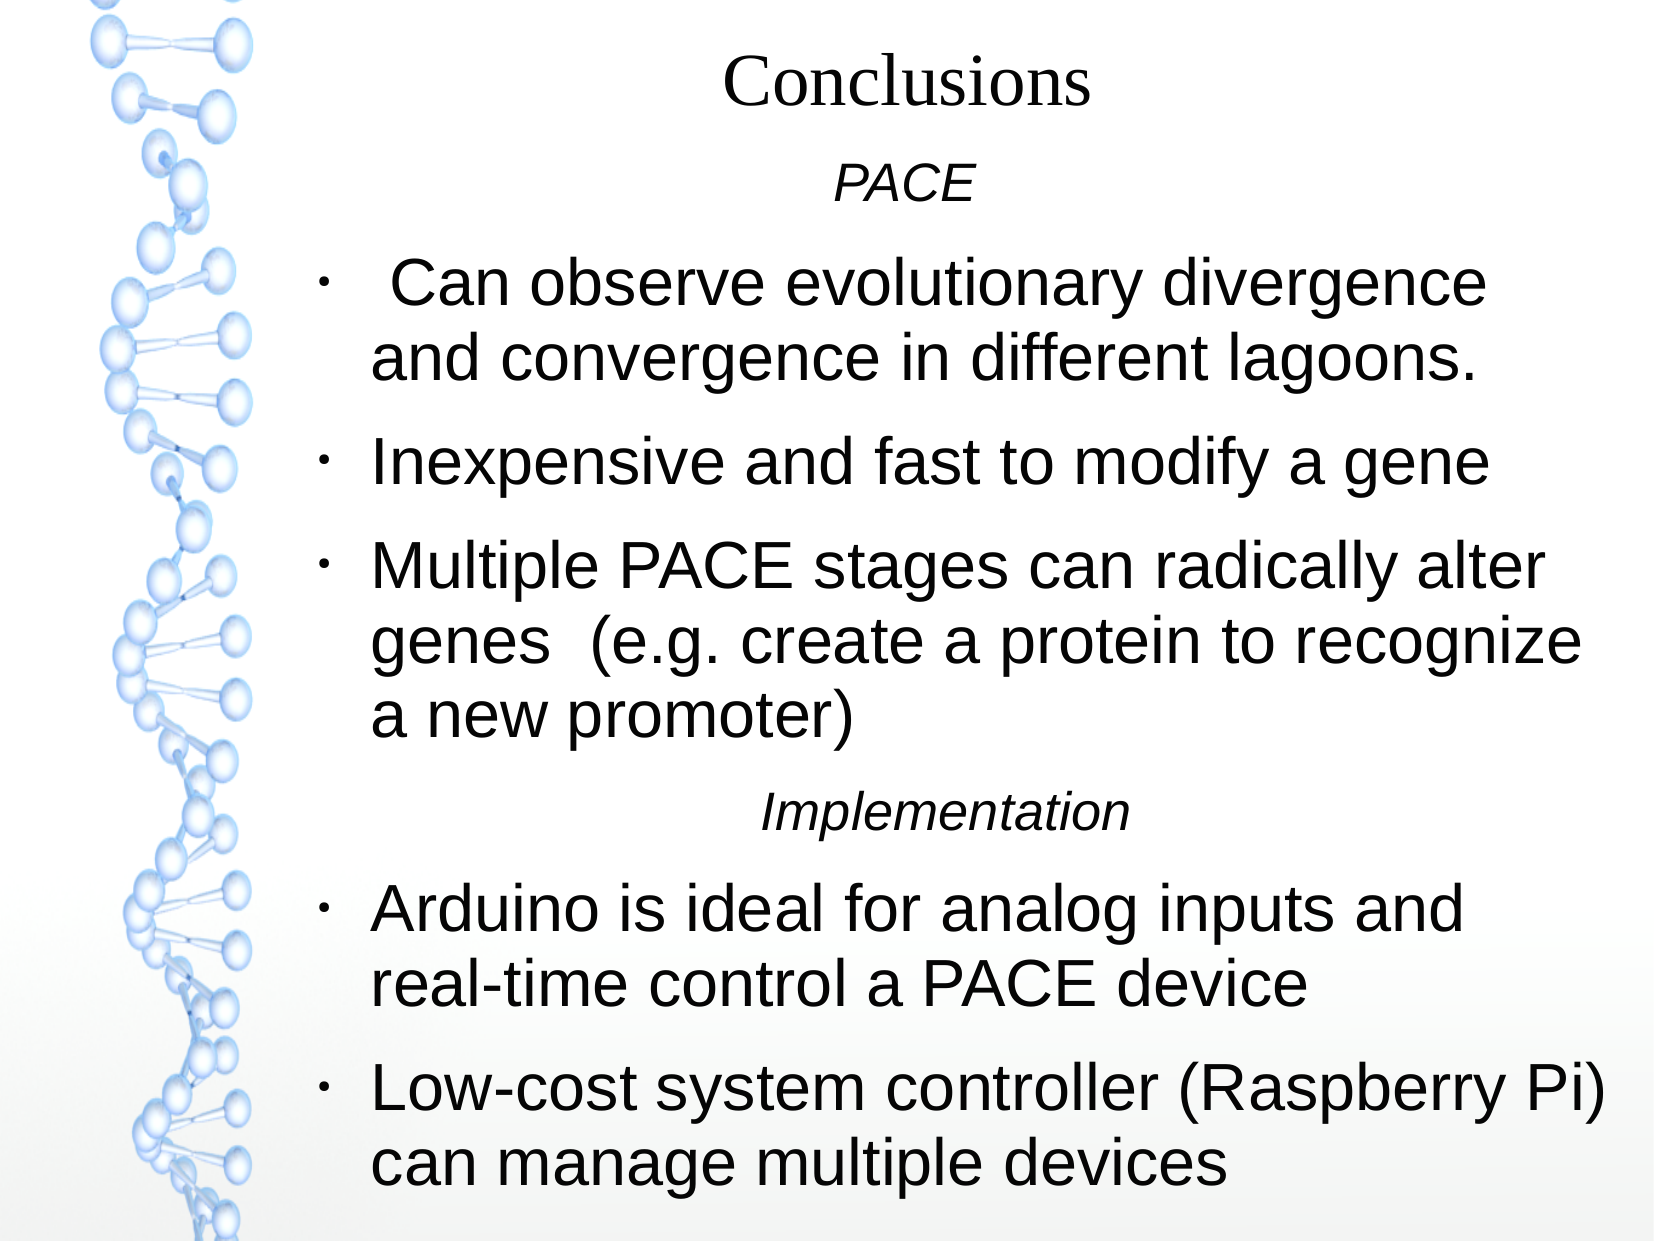

# Conclusions
 PACE
 Can observe evolutionary divergence and convergence in different lagoons.
Inexpensive and fast to modify a gene
Multiple PACE stages can radically alter genes (e.g. create a protein to recognize a new promoter)
 Implementation
Arduino is ideal for analog inputs and real-time control a PACE device
Low-cost system controller (Raspberry Pi) can manage multiple devices